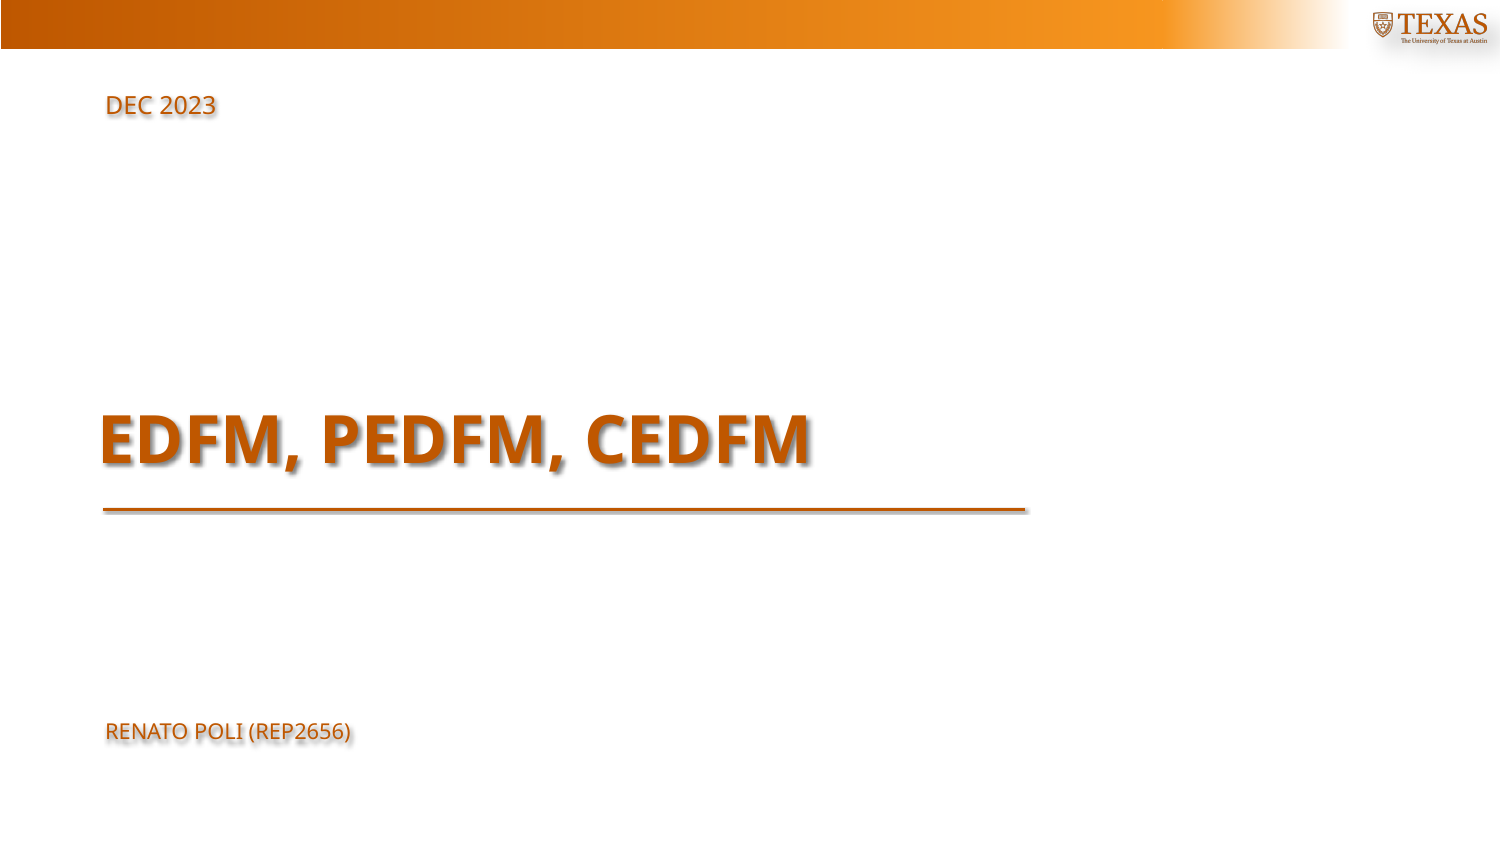

Dec 2023
EDFM, pEDFM, CEDFM
Renato poli (rep2656)